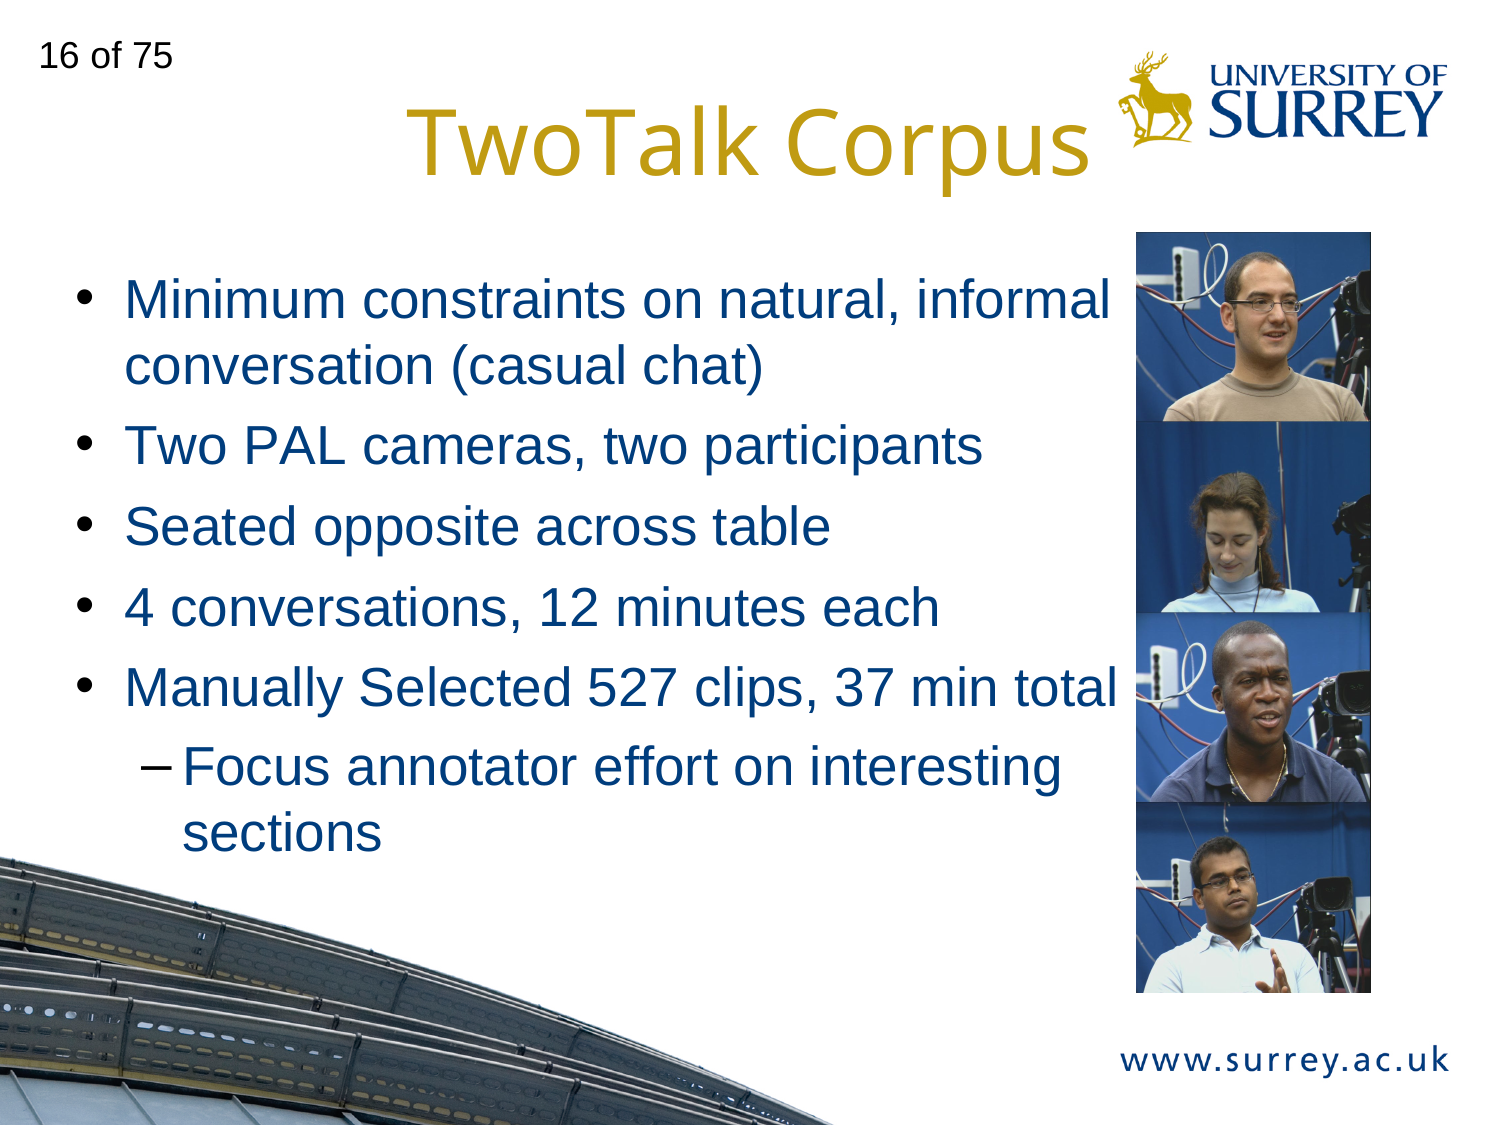

# TwoTalk Corpus
Minimum constraints on natural, informal conversation (casual chat)
Two PAL cameras, two participants
Seated opposite across table
4 conversations, 12 minutes each
Manually Selected 527 clips, 37 min total
Focus annotator effort on interesting sections